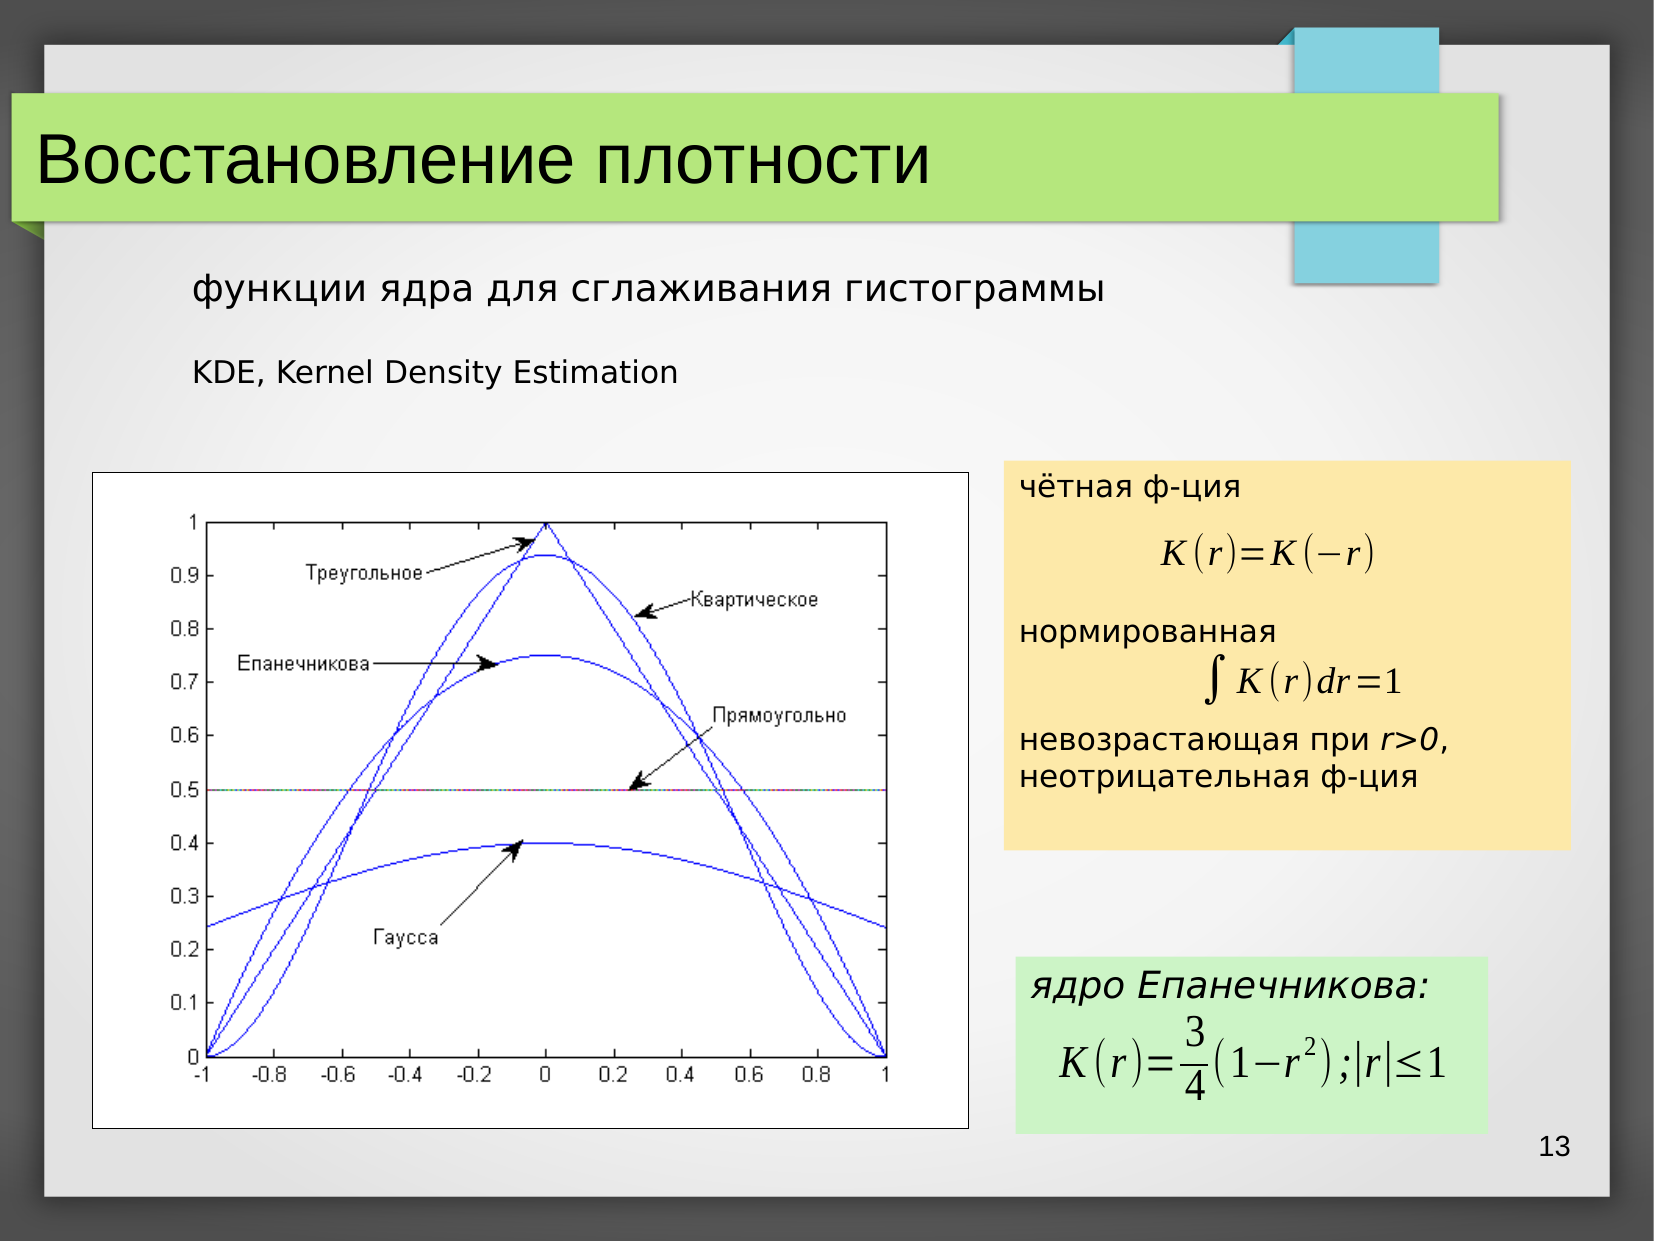

# Восстановление плотности
функции ядра для сглаживания гистограммы
KDE, Kernel Density Estimation
чётная ф-ция
нормированная
невозрастающая при r>0, неотрицательная ф-ция
ядро Епанечникова:
13